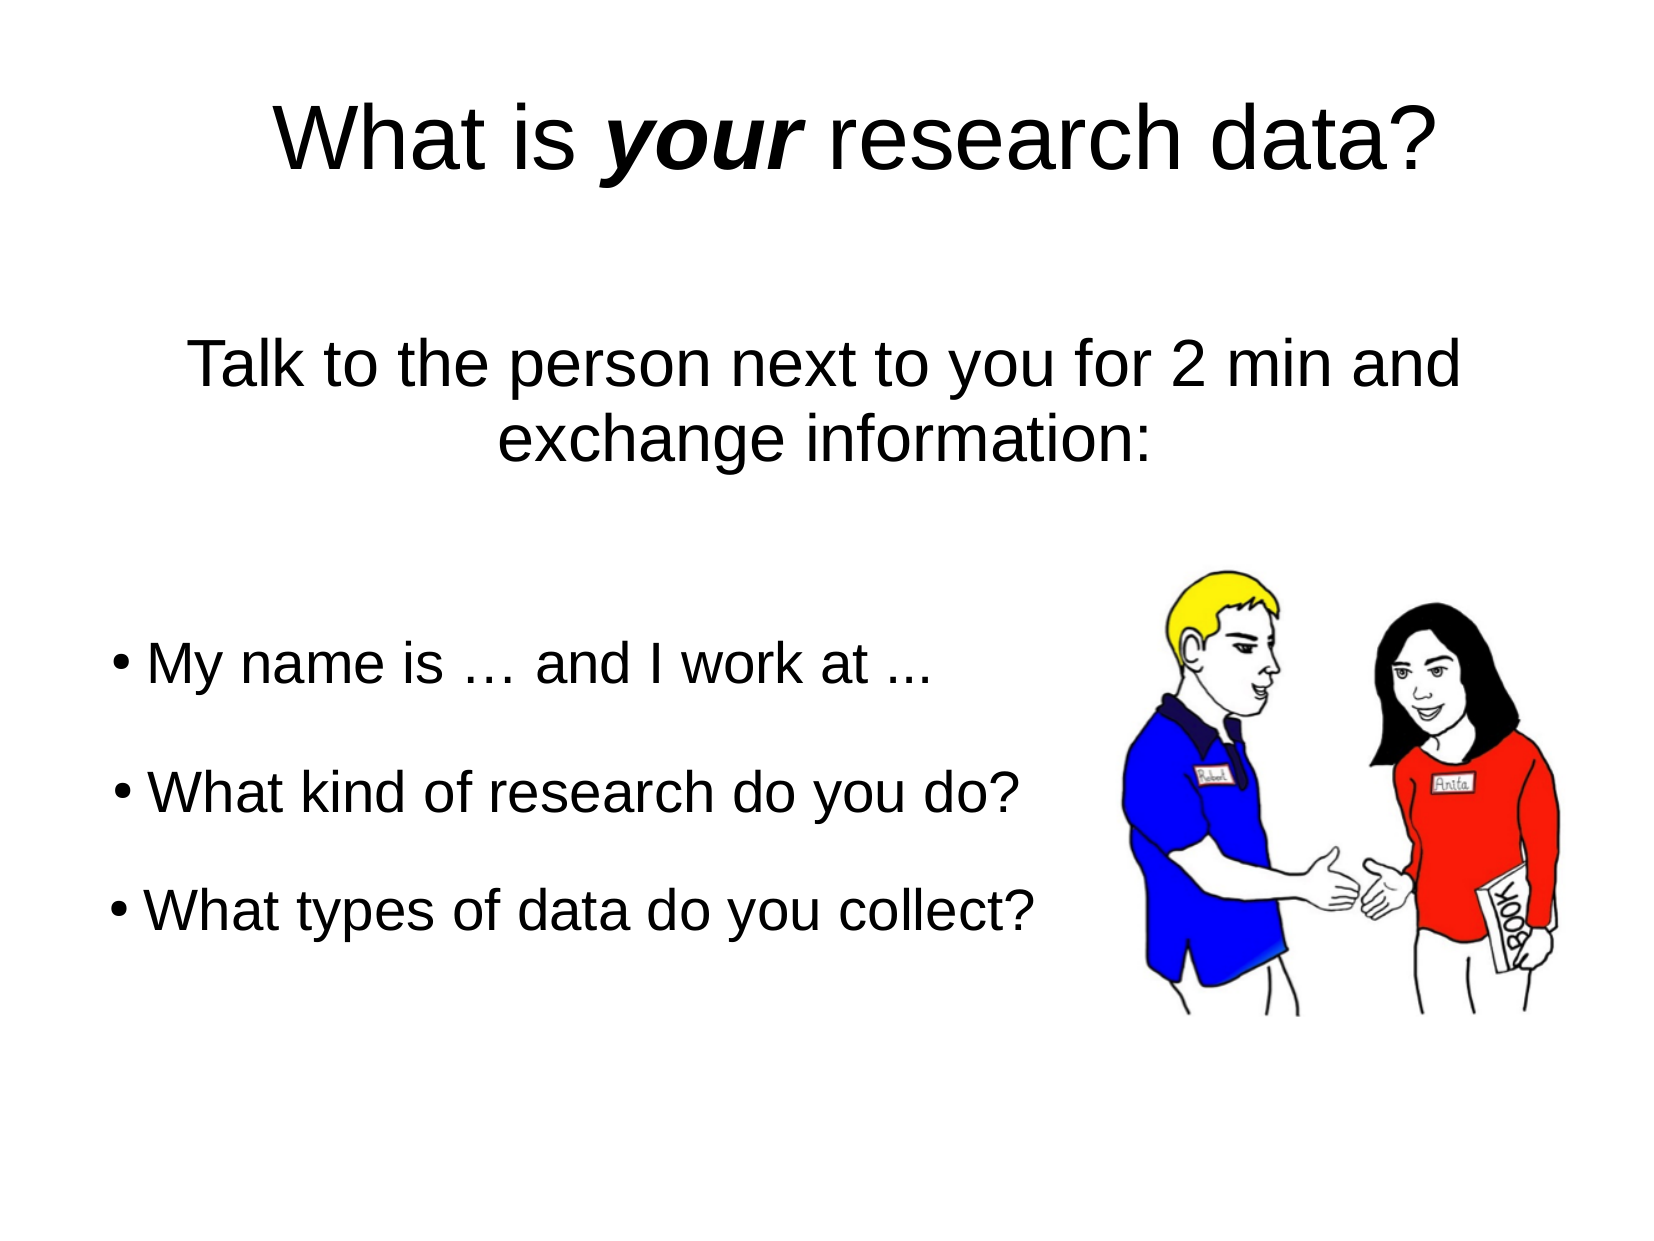

# What is your research data?
Talk to the person next to you for 2 min and exchange information:
My name is … and I work at ...
What kind of research do you do?
What types of data do you collect?